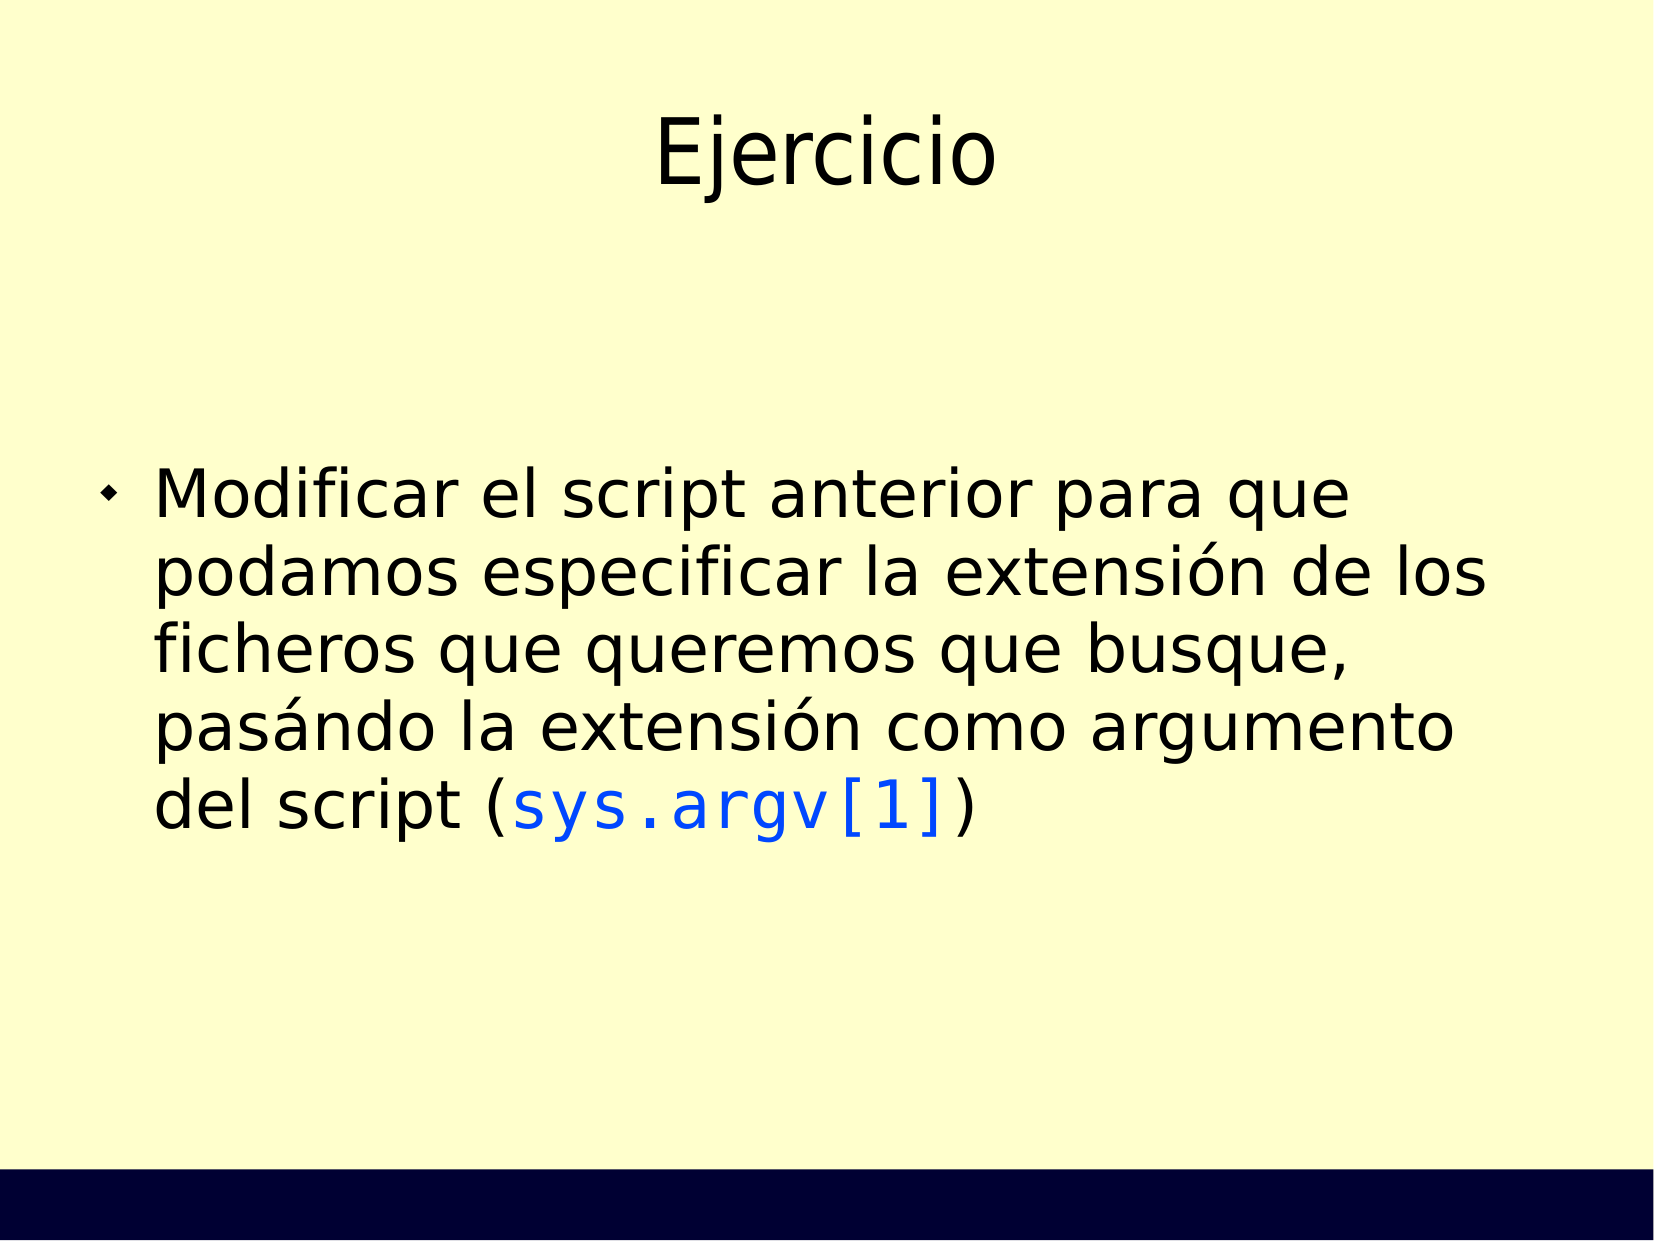

# Ejercicio
Modificar el script anterior para que podamos especificar la extensión de los ficheros que queremos que busque, pasándo la extensión como argumento del script (sys.argv[1])